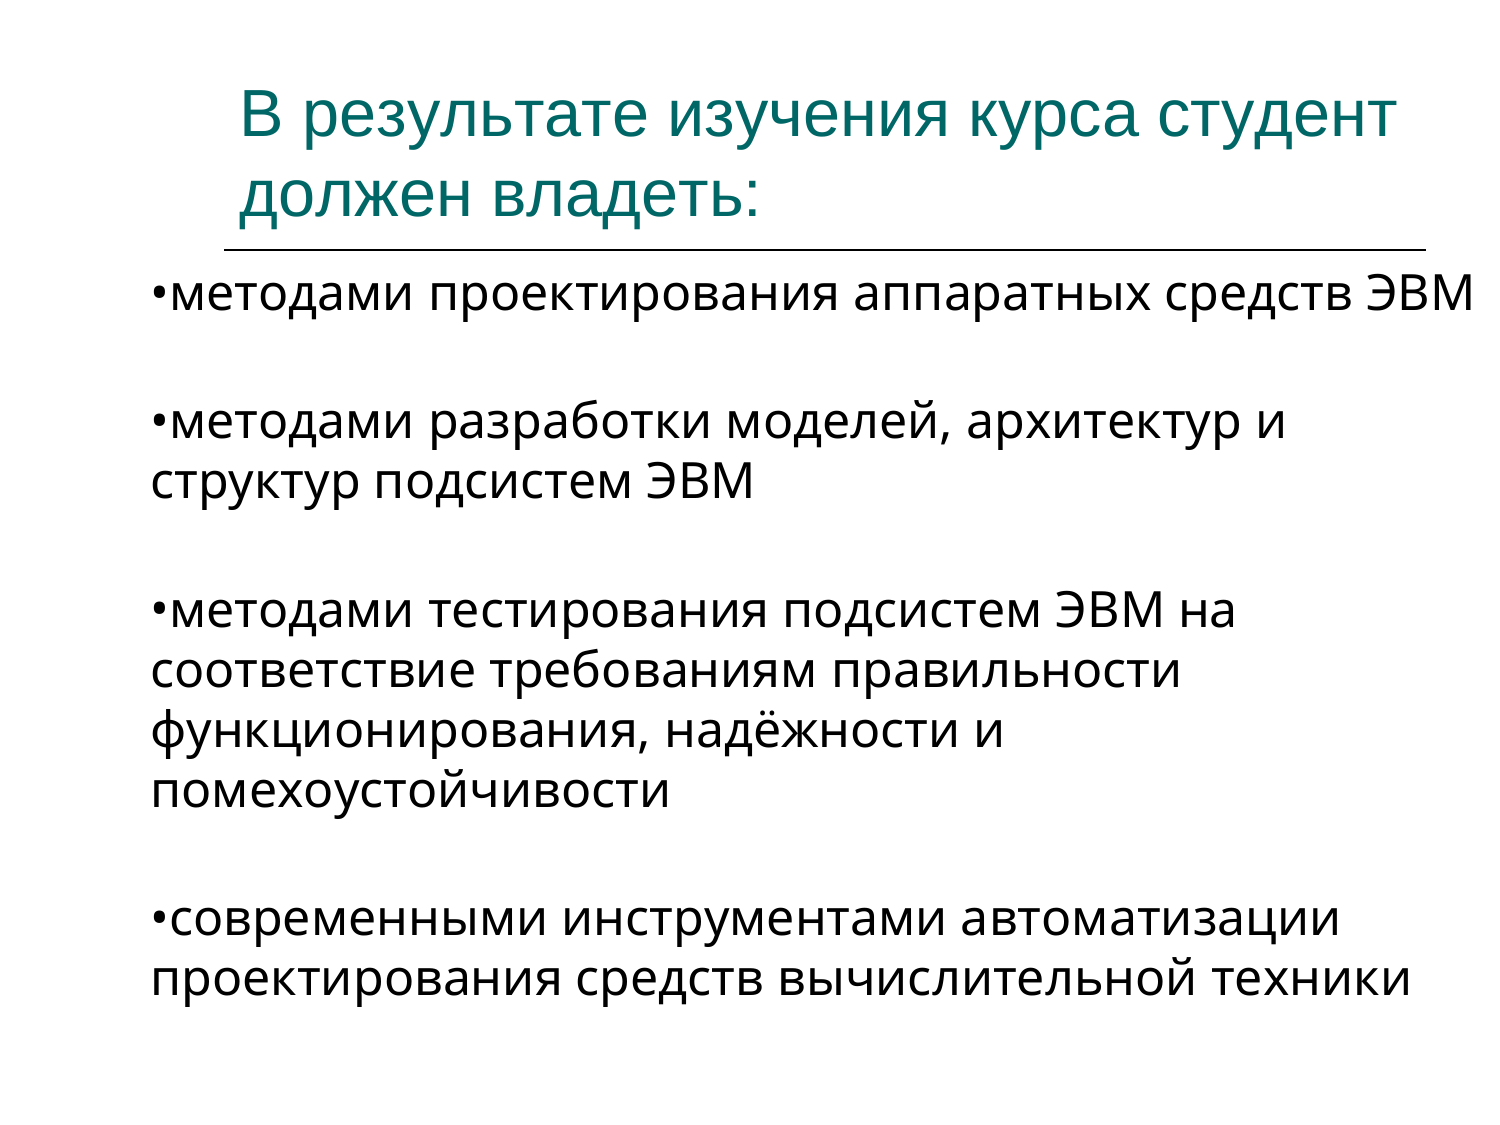

# В результате изучения курса студент должен владеть:
методами проектирования аппаратных средств ЭВМ
методами разработки моделей, архитектур и структур подсистем ЭВМ
методами тестирования подсистем ЭВМ на соответствие требованиям правильности функционирования, надёжности и помехоустойчивости
современными инструментами автоматизации проектирования средств вычислительной техники